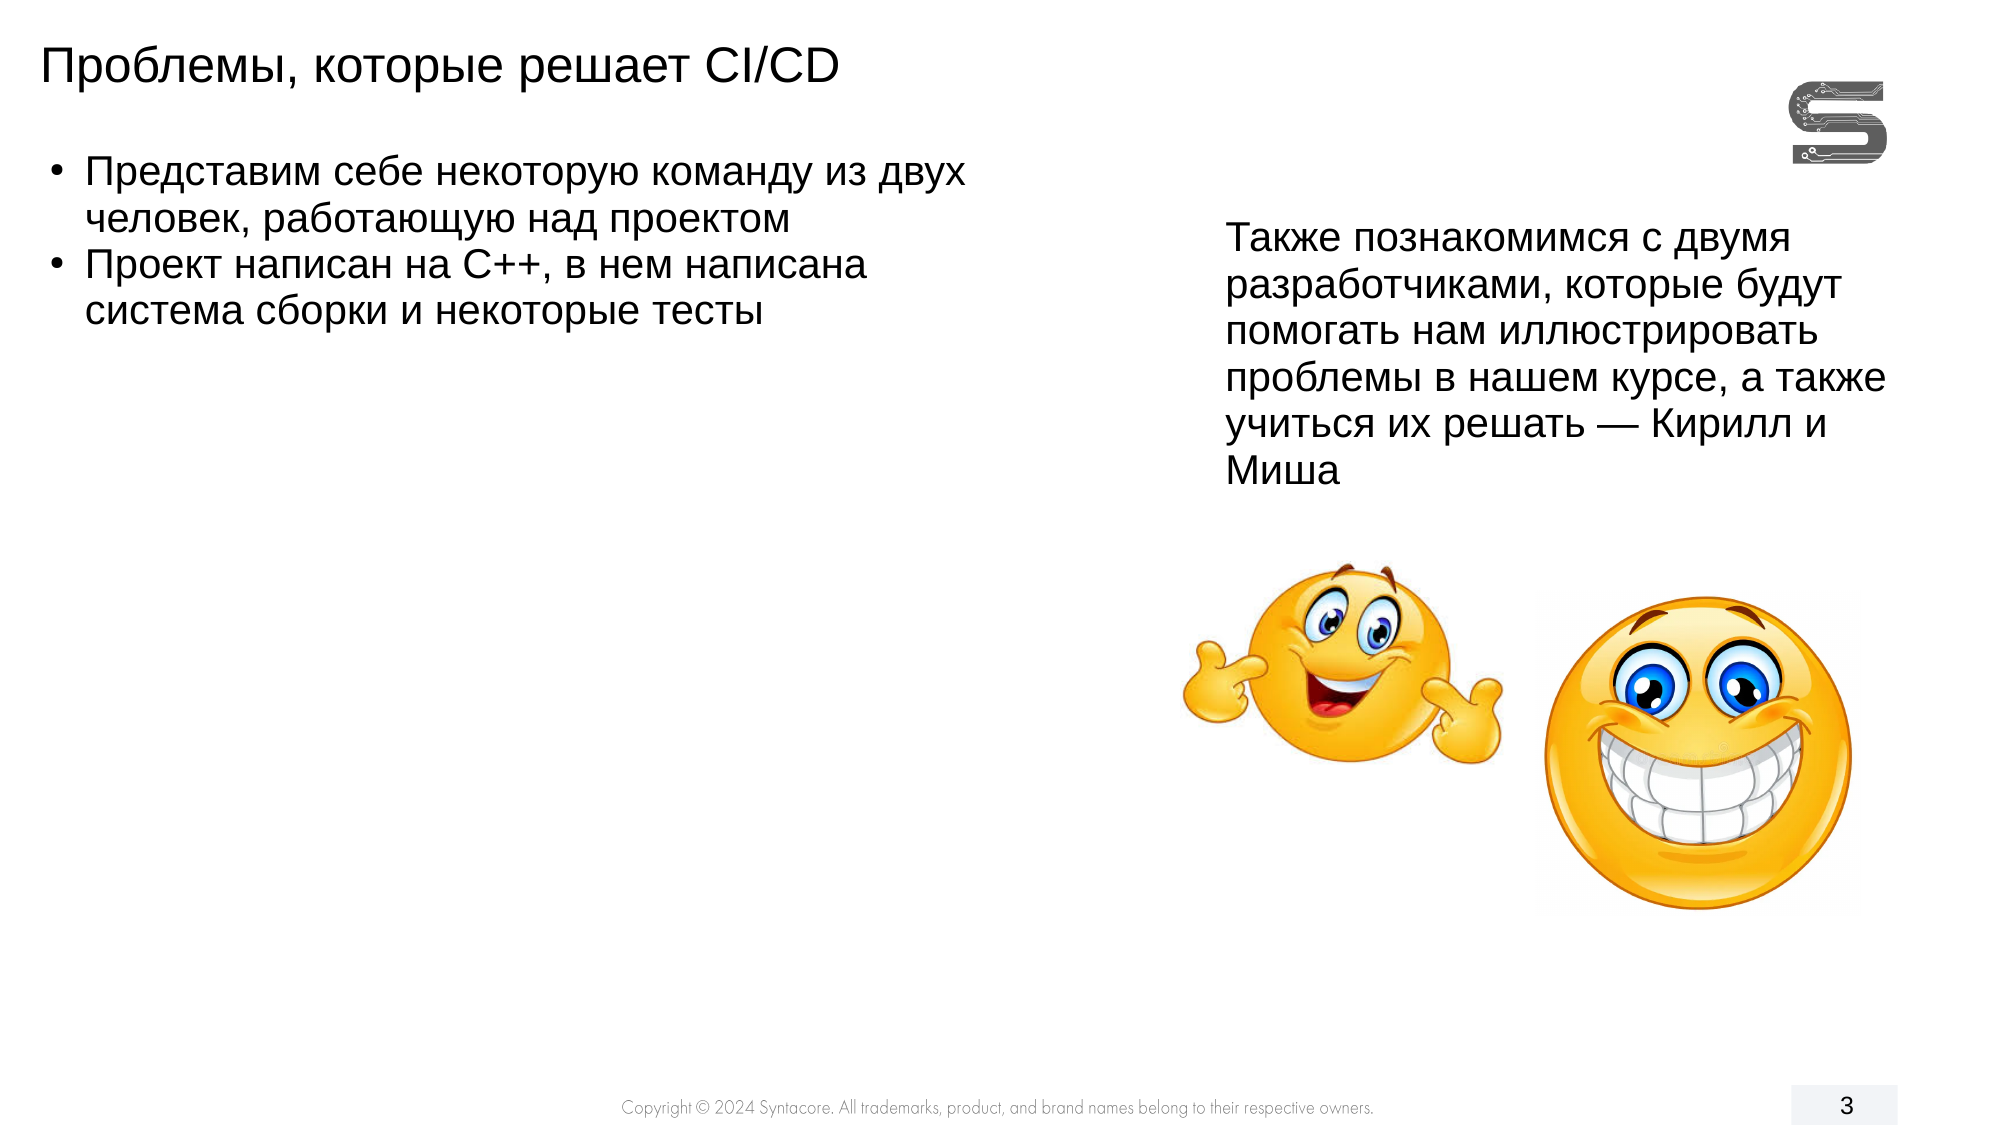

Проблемы, которые решает CI/CD
Представим себе некоторую команду из двух человек, работающую над проектом
Проект написан на С++, в нем написана система сборки и некоторые тесты
Также познакомимся с двумя разработчиками, которые будут помогать нам иллюстрировать проблемы в нашем курсе, а также учиться их решать — Кирилл и Миша